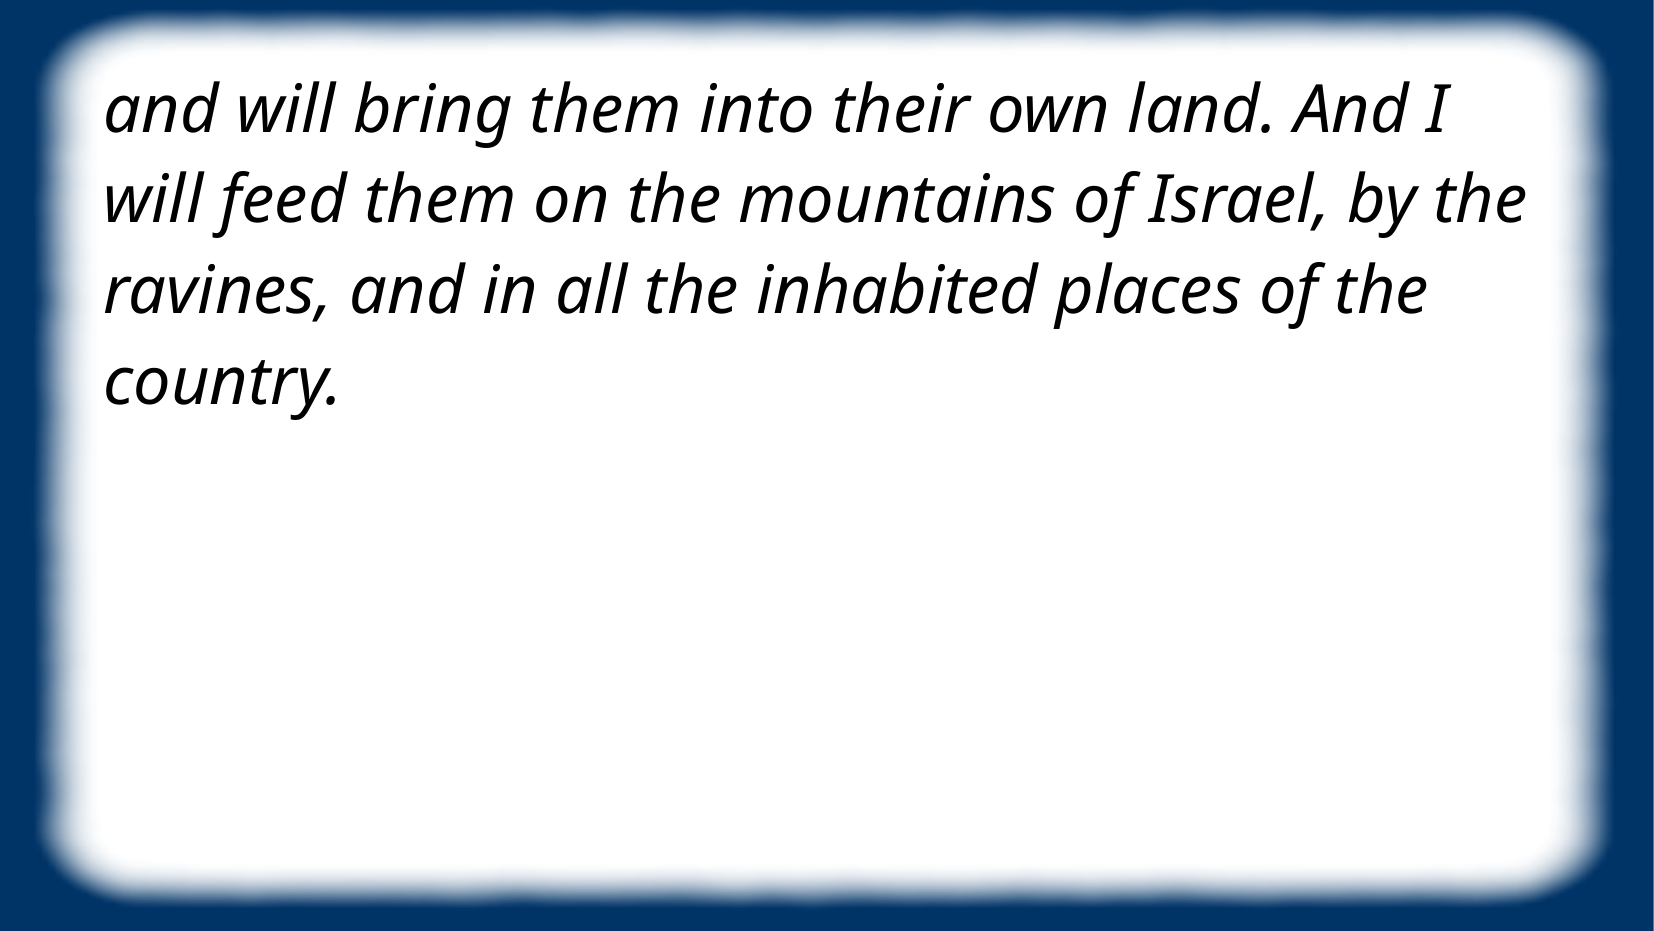

and will bring them into their own land. And I will feed them on the mountains of Israel, by the ravines, and in all the inhabited places of the country.